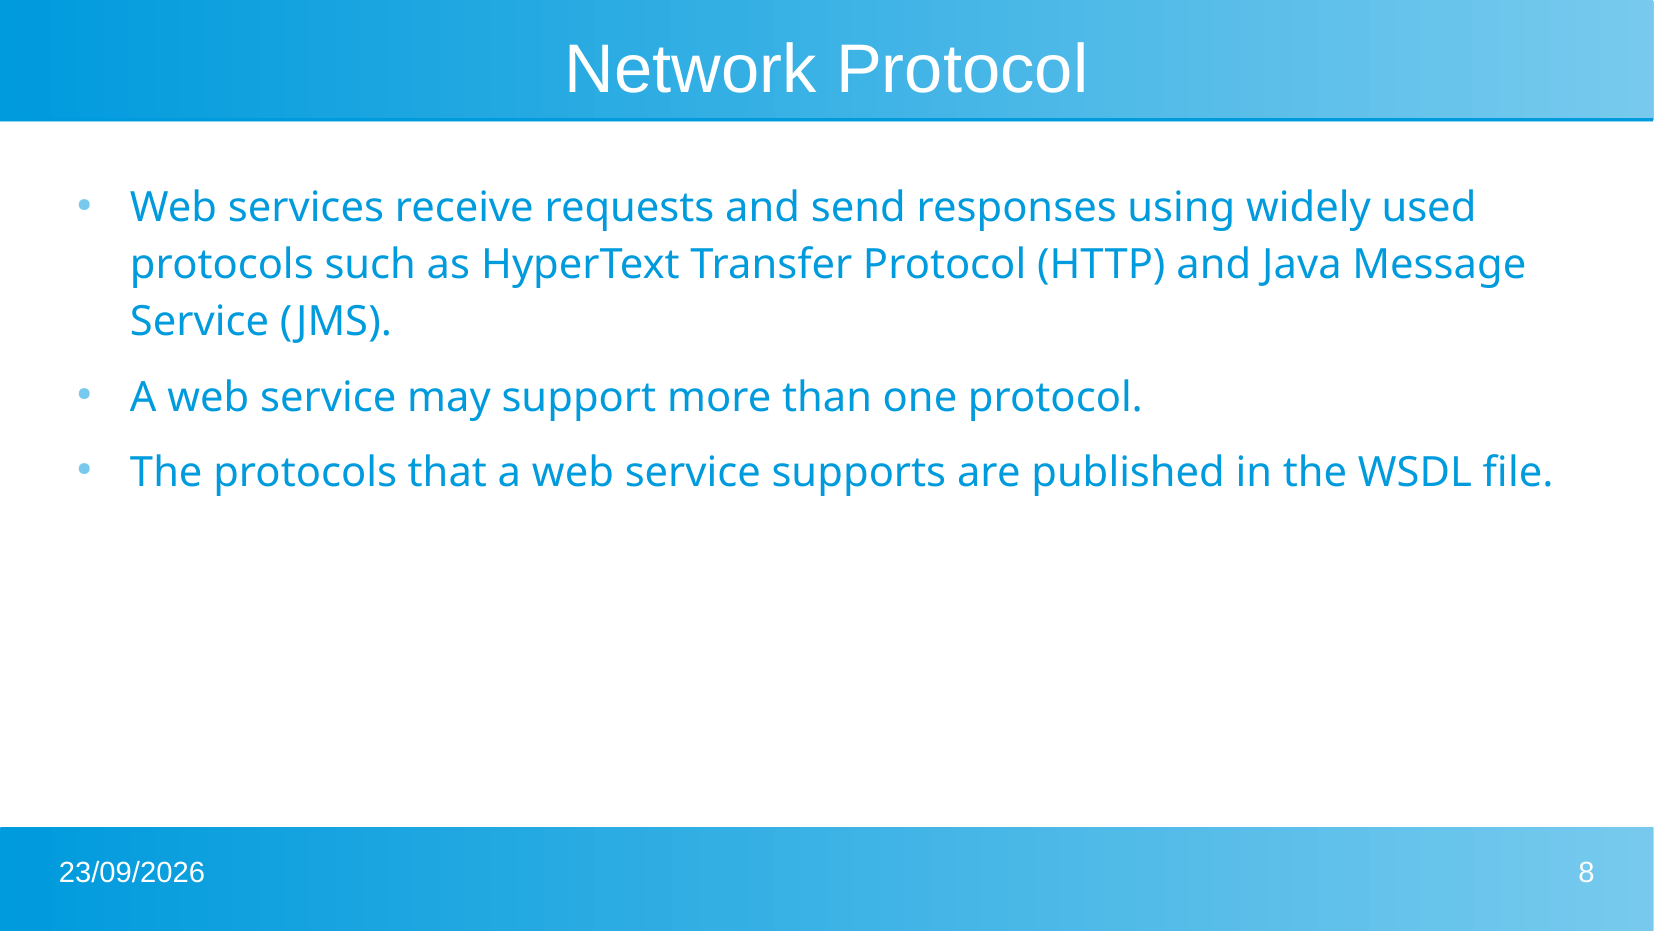

# Network Protocol
Web services receive requests and send responses using widely used protocols such as HyperText Transfer Protocol (HTTP) and Java Message Service (JMS).
A web service may support more than one protocol.
The protocols that a web service supports are published in the WSDL file.
8